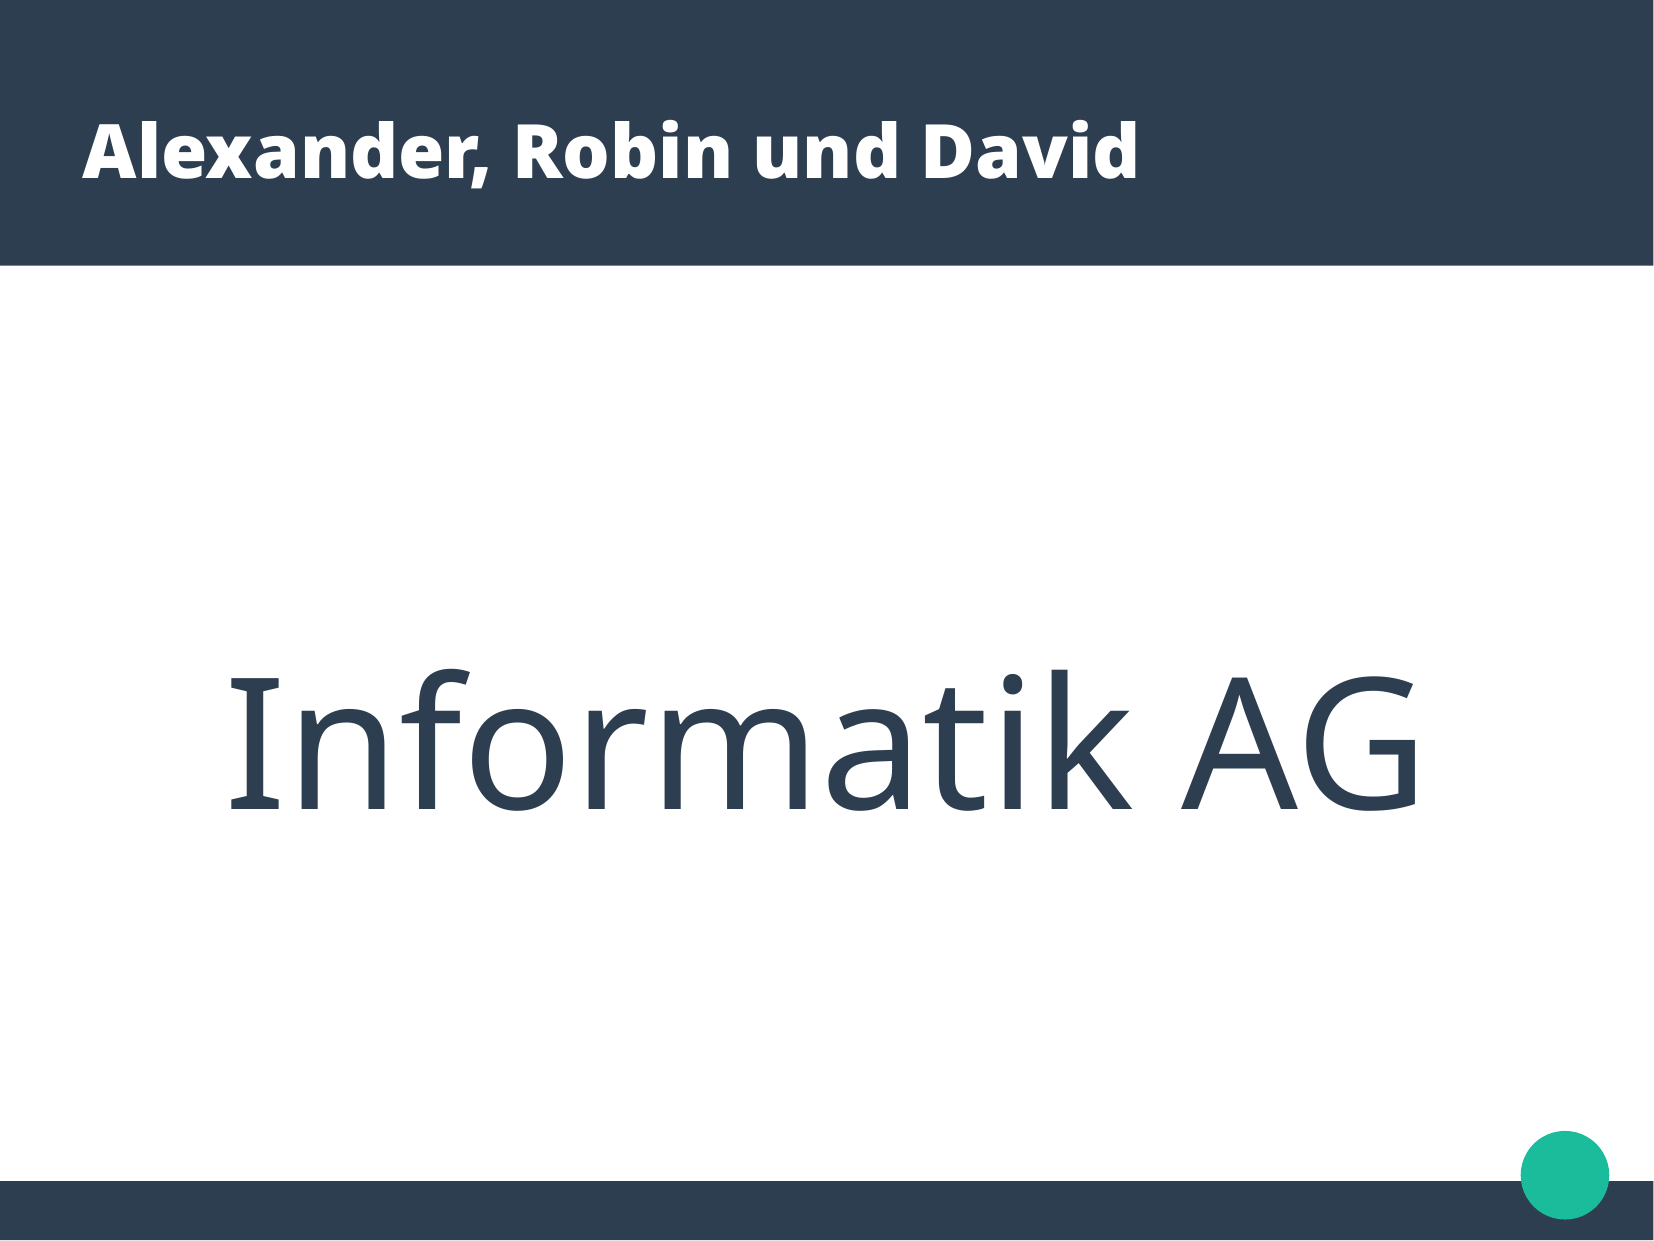

# Alexander, Robin und David
Informatik AG